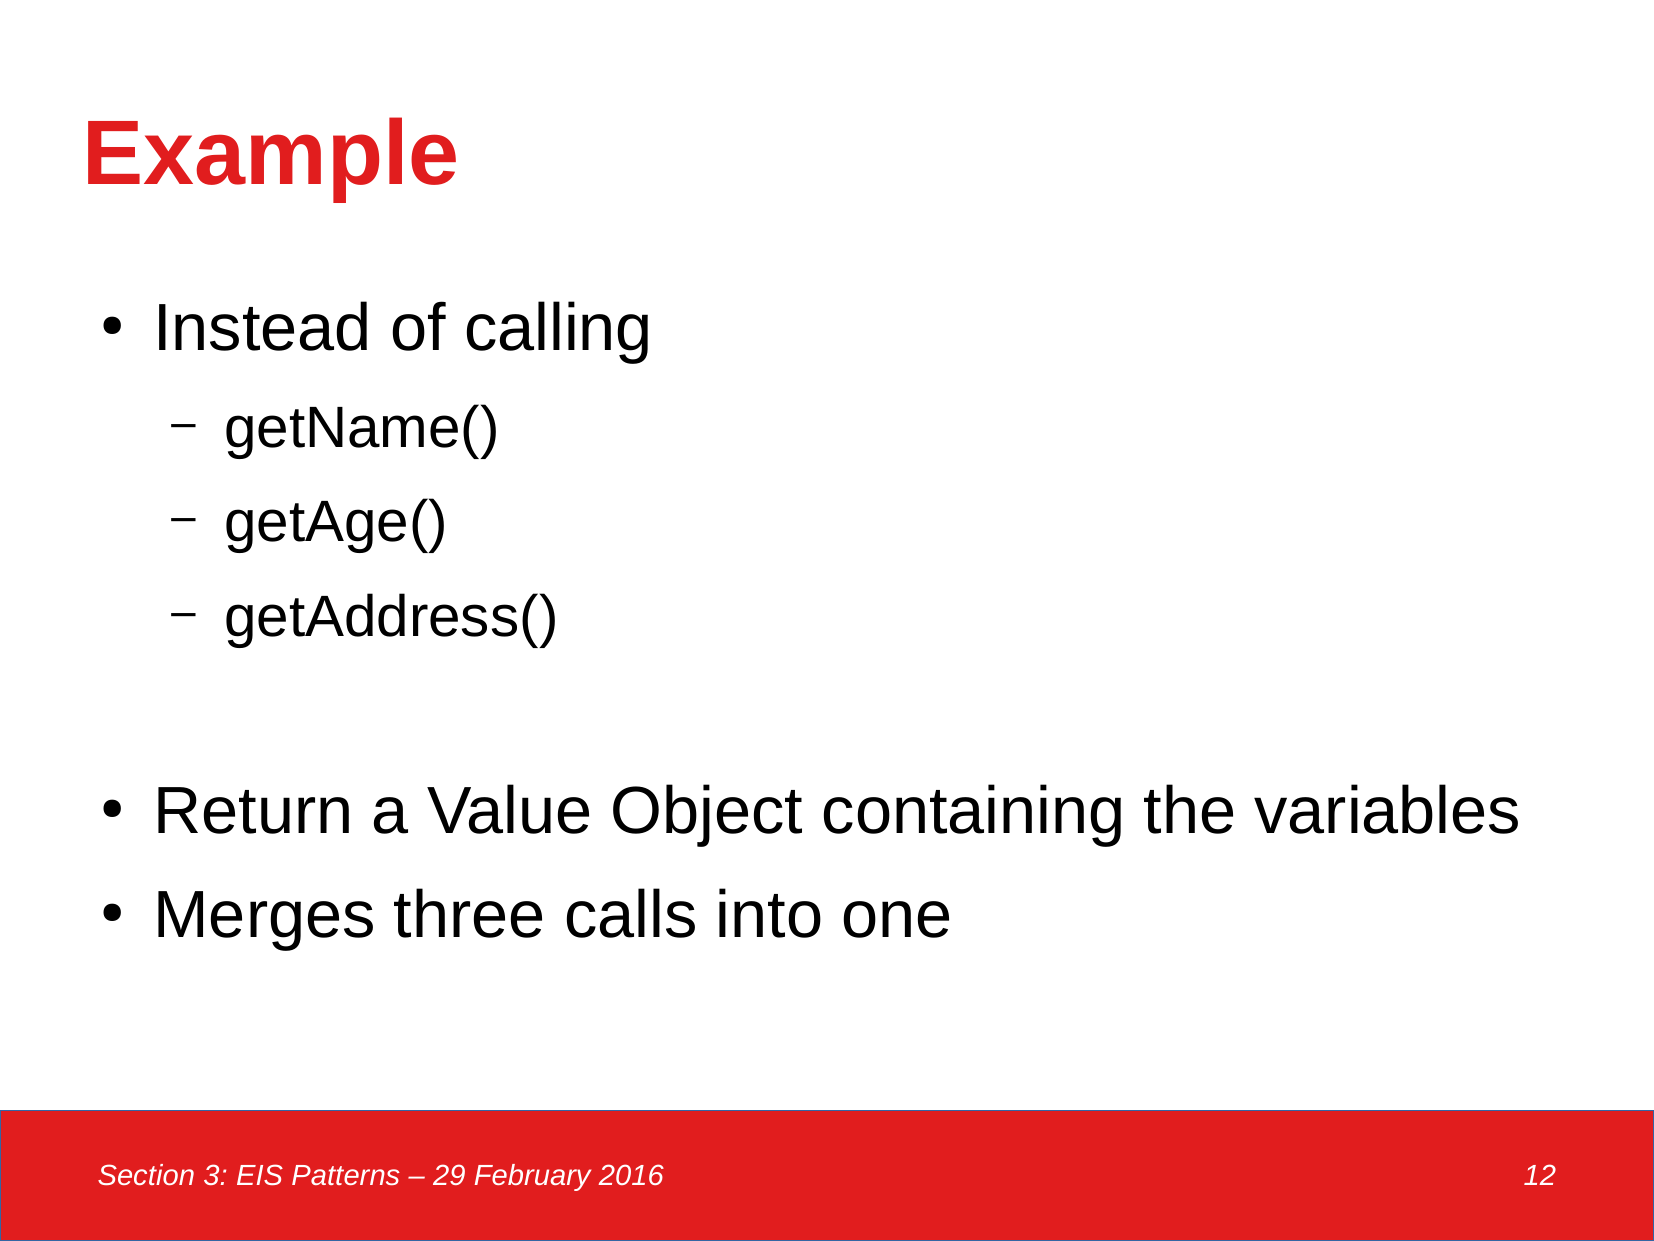

# Example
Instead of calling
getName()
getAge()
getAddress()
Return a Value Object containing the variables
Merges three calls into one